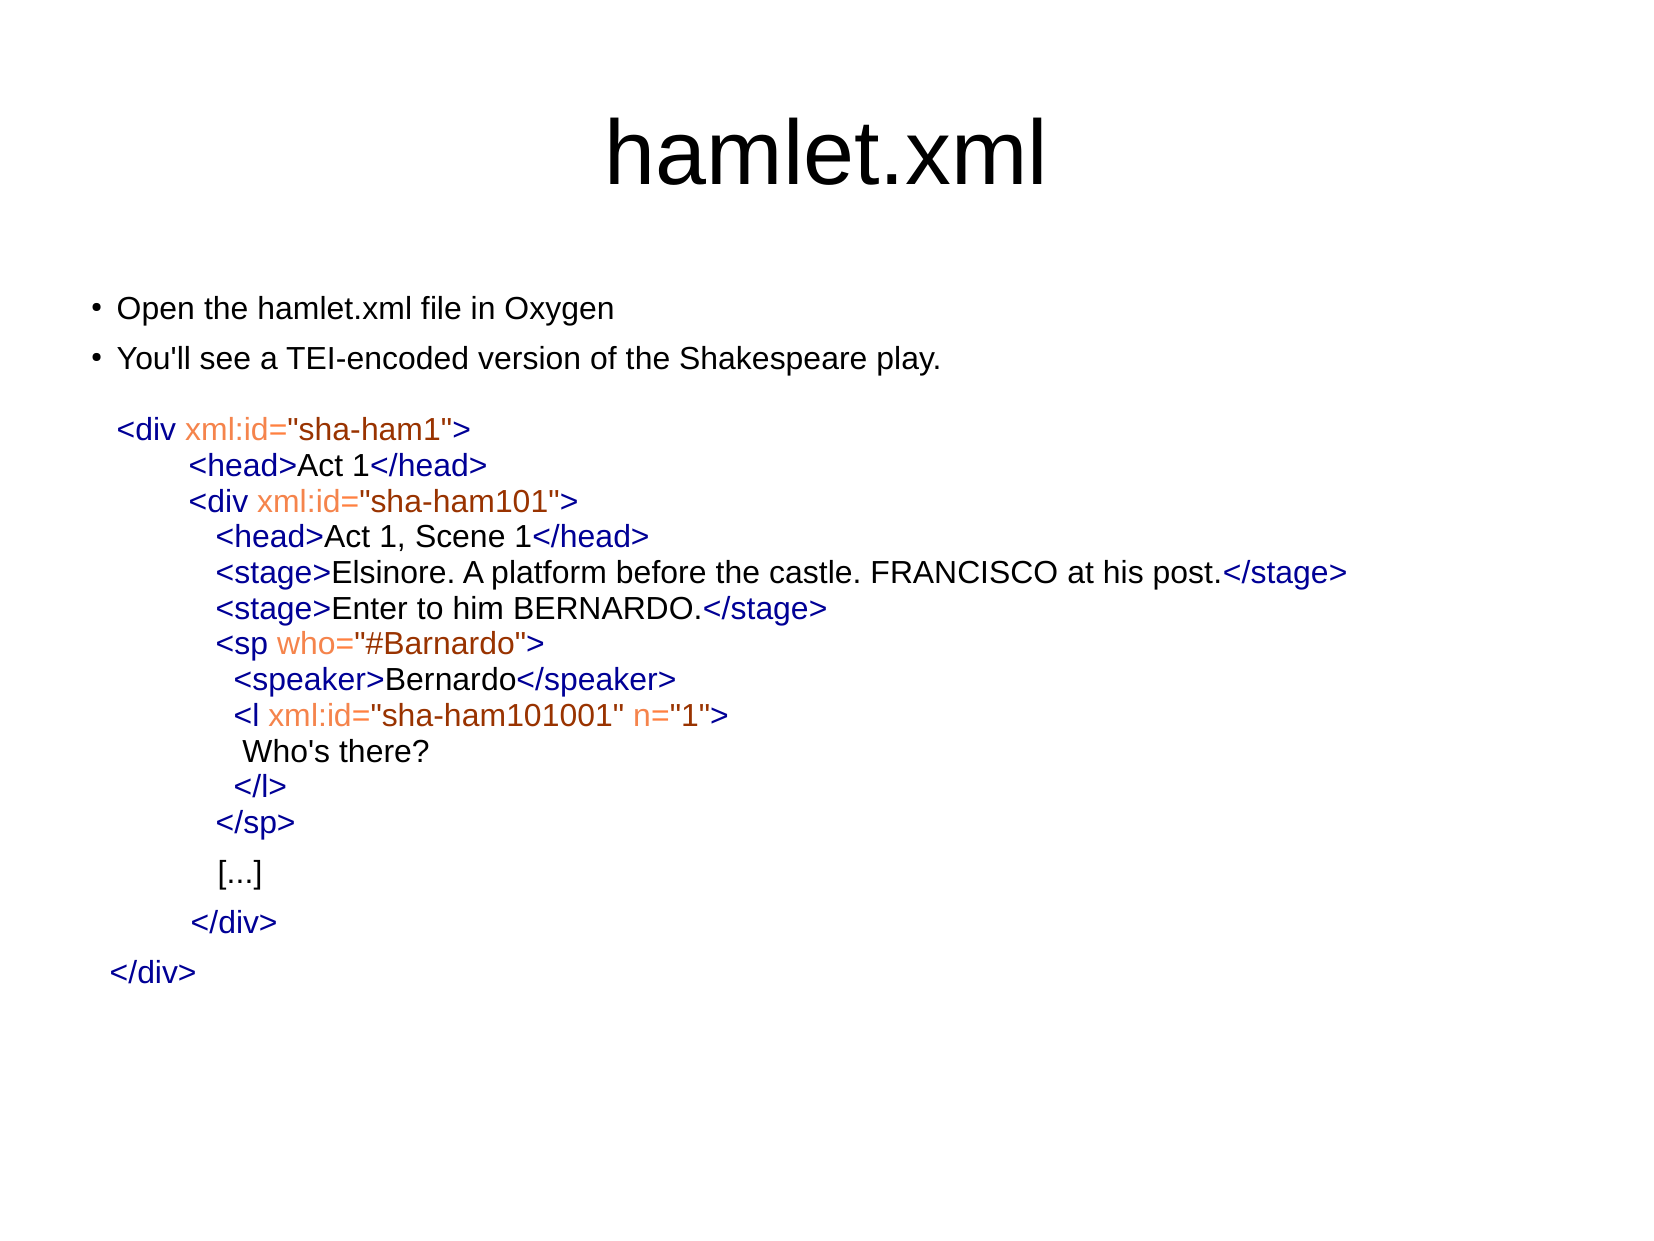

# hamlet.xml
Open the hamlet.xml file in Oxygen
You'll see a TEI-encoded version of the Shakespeare play.
<div xml:id="sha-ham1">
 <head>Act 1</head>
 <div xml:id="sha-ham101">
 <head>Act 1, Scene 1</head>
 <stage>Elsinore. A platform before the castle. FRANCISCO at his post.</stage>
 <stage>Enter to him BERNARDO.</stage>
 <sp who="#Barnardo">
 <speaker>Bernardo</speaker>
 <l xml:id="sha-ham101001" n="1">
 Who's there?
 </l>
 </sp>
 [...]
 </div>
 </div>